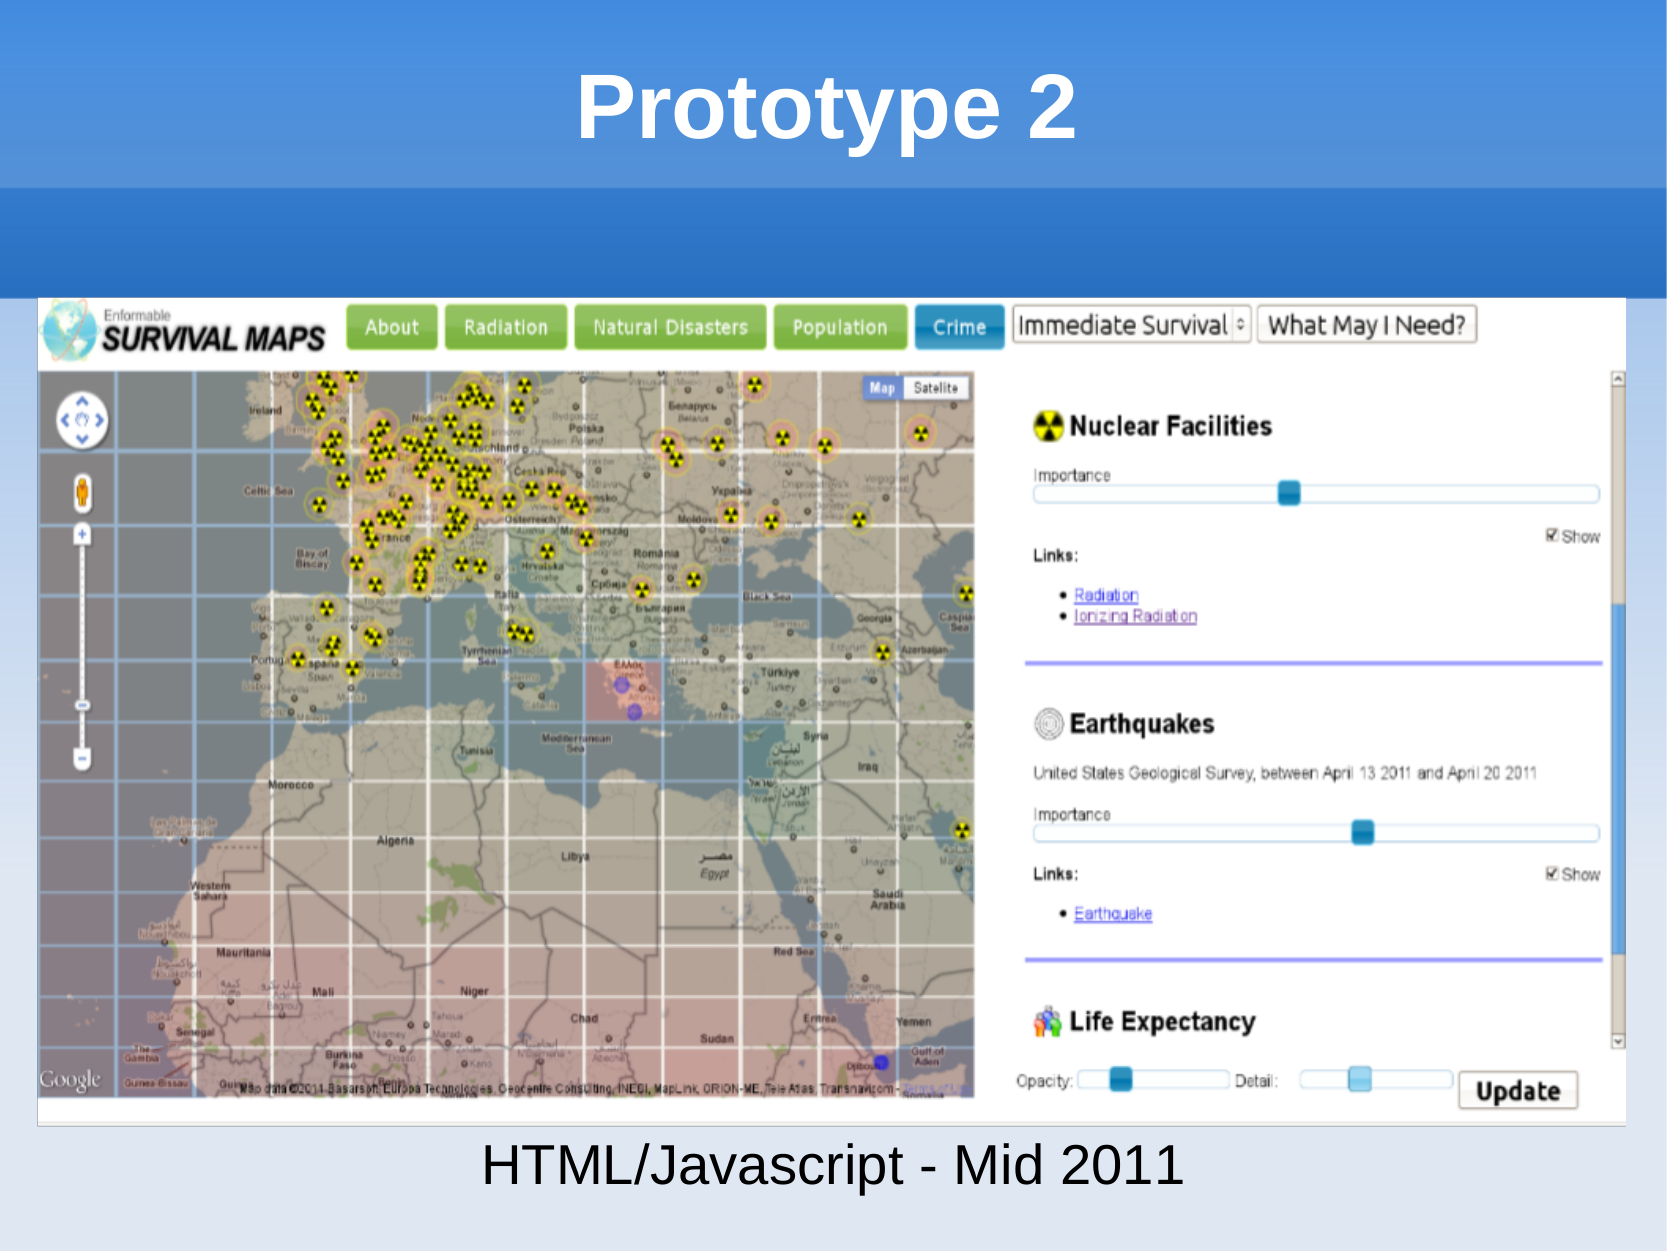

# Prototype 2
HTML/Javascript - Mid 2011